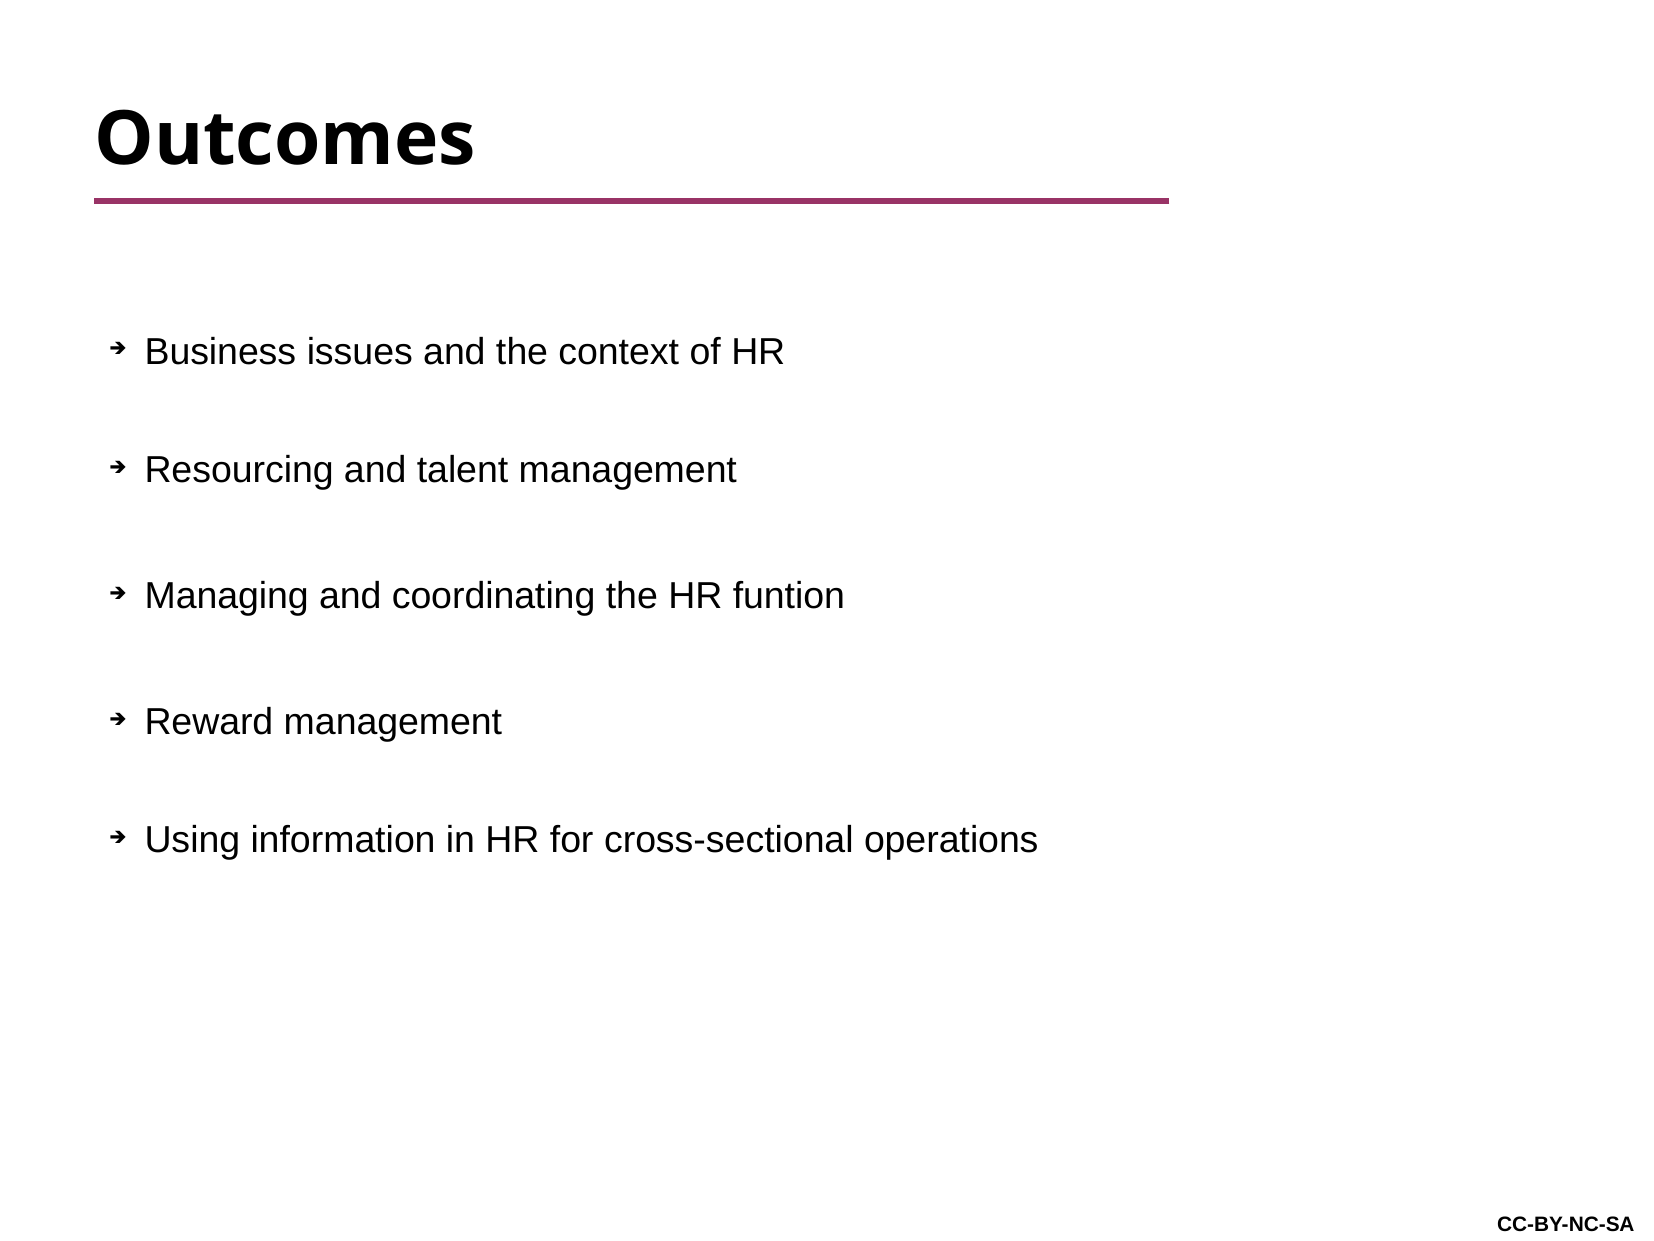

# Outcomes
Business issues and the context of HR
Resourcing and talent management
Managing and coordinating the HR funtion
Reward management
Using information in HR for cross-sectional operations
CC-BY-NC-SA